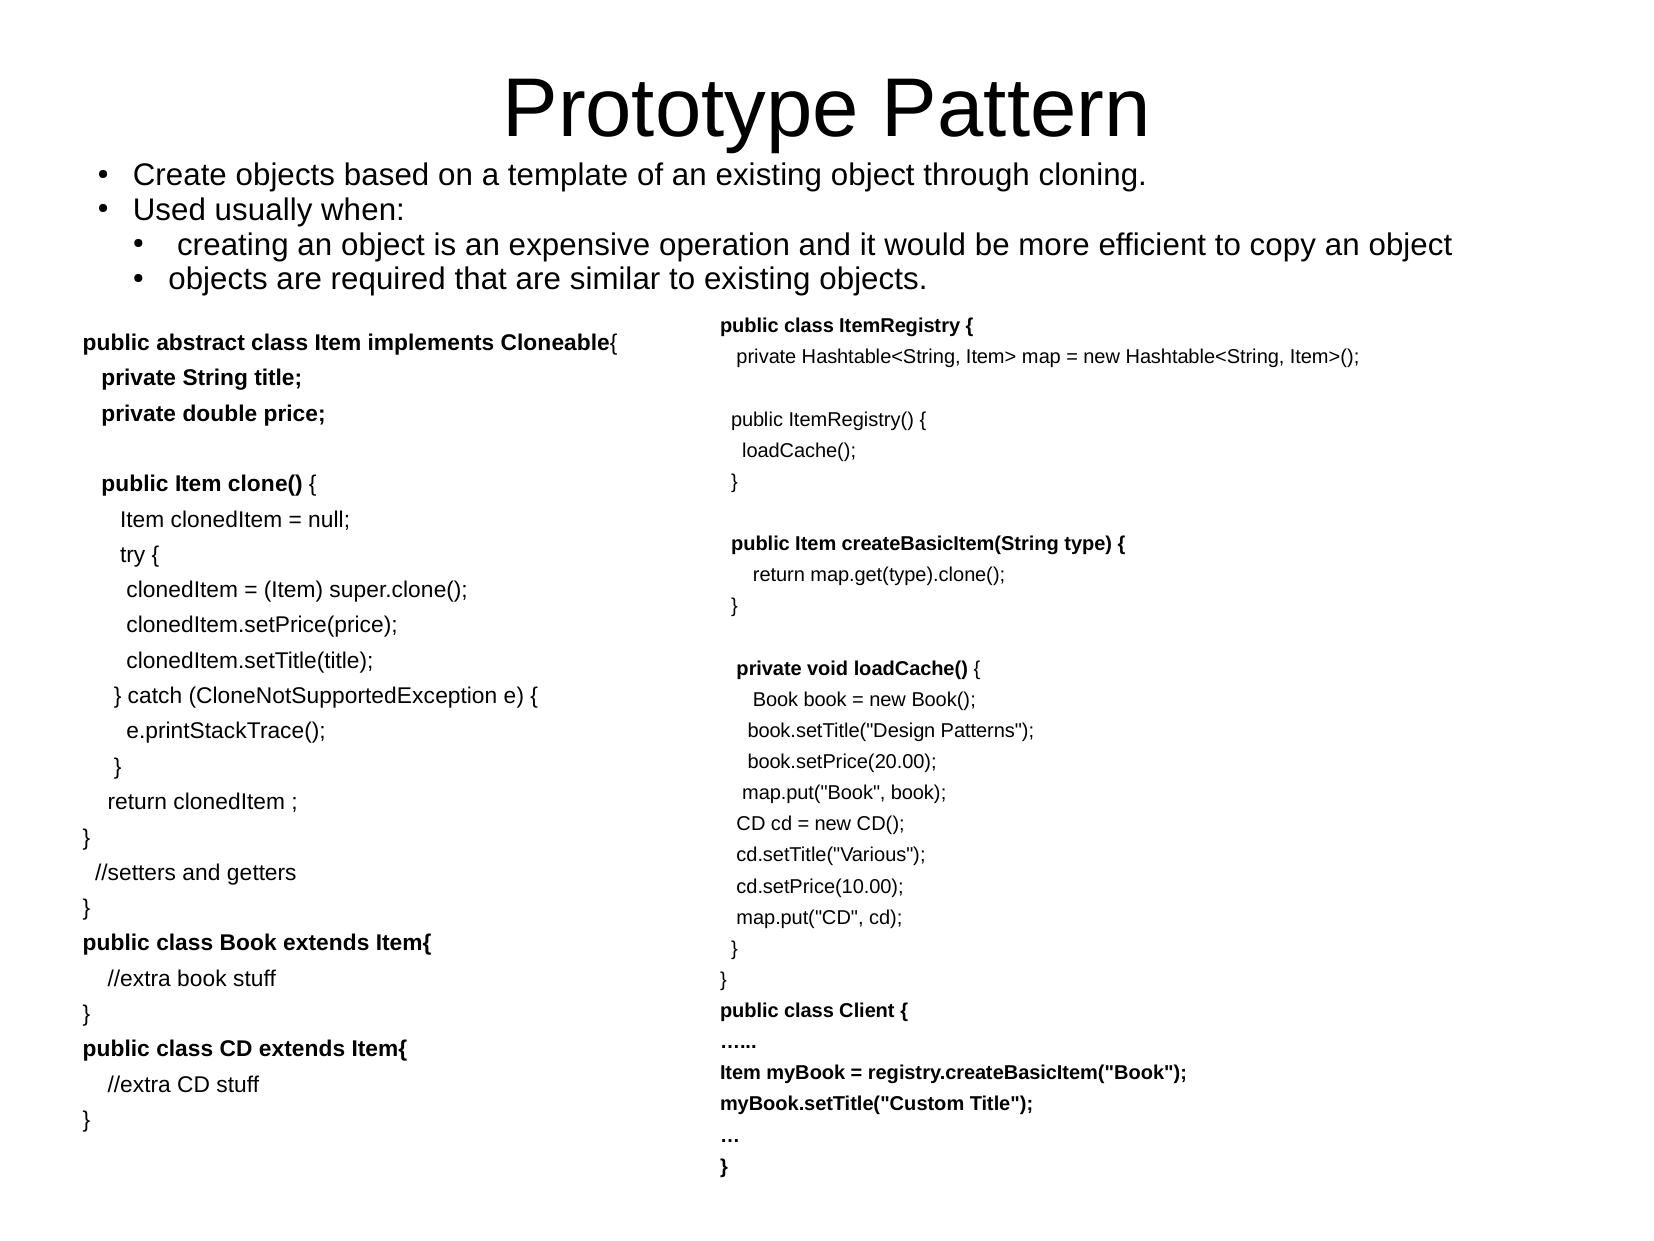

# Prototype Pattern
Create objects based on a template of an existing object through cloning.
Used usually when:
 creating an object is an expensive operation and it would be more efficient to copy an object
objects are required that are similar to existing objects.
public class ItemRegistry {
 private Hashtable<String, Item> map = new Hashtable<String, Item>();
 public ItemRegistry() {
 loadCache();
 }
 public Item createBasicItem(String type) {
 return map.get(type).clone();
 }
 private void loadCache() {
 Book book = new Book();
 book.setTitle("Design Patterns");
 book.setPrice(20.00);
 map.put("Book", book);
 CD cd = new CD();
 cd.setTitle("Various");
 cd.setPrice(10.00);
 map.put("CD", cd);
 }
}
public class Client {
…...
Item myBook = registry.createBasicItem("Book");
myBook.setTitle("Custom Title");
…
}
public abstract class Item implements Cloneable{
 private String title;
 private double price;
 public Item clone() {
 Item clonedItem = null;
 try {
 clonedItem = (Item) super.clone();
 clonedItem.setPrice(price);
 clonedItem.setTitle(title);
 } catch (CloneNotSupportedException e) {
 e.printStackTrace();
 }
 return clonedItem ;
}
 //setters and getters
}
public class Book extends Item{
 //extra book stuff
}
public class CD extends Item{
 //extra CD stuff
}